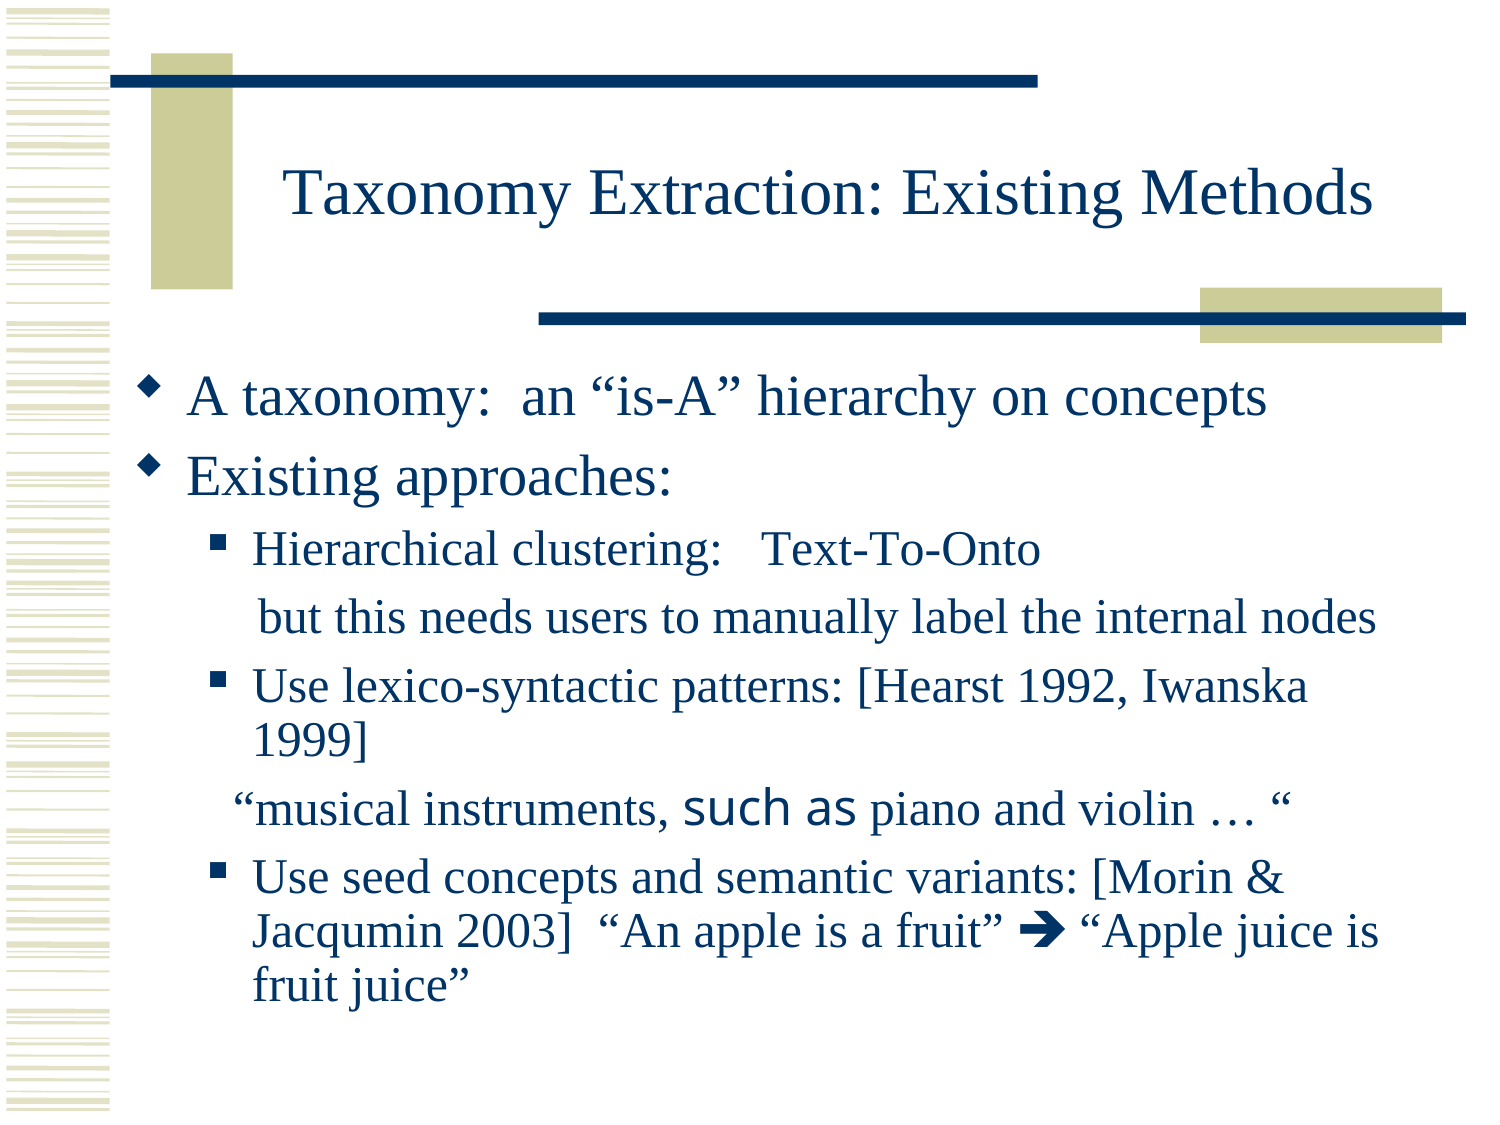

# Taxonomy Extraction: Existing Methods
A taxonomy: an “is-A” hierarchy on concepts
Existing approaches:
Hierarchical clustering: Text-To-Onto
 but this needs users to manually label the internal nodes
Use lexico-syntactic patterns: [Hearst 1992, Iwanska 1999]
 “musical instruments, such as piano and violin … “
Use seed concepts and semantic variants: [Morin & Jacqumin 2003] “An apple is a fruit”  “Apple juice is fruit juice”